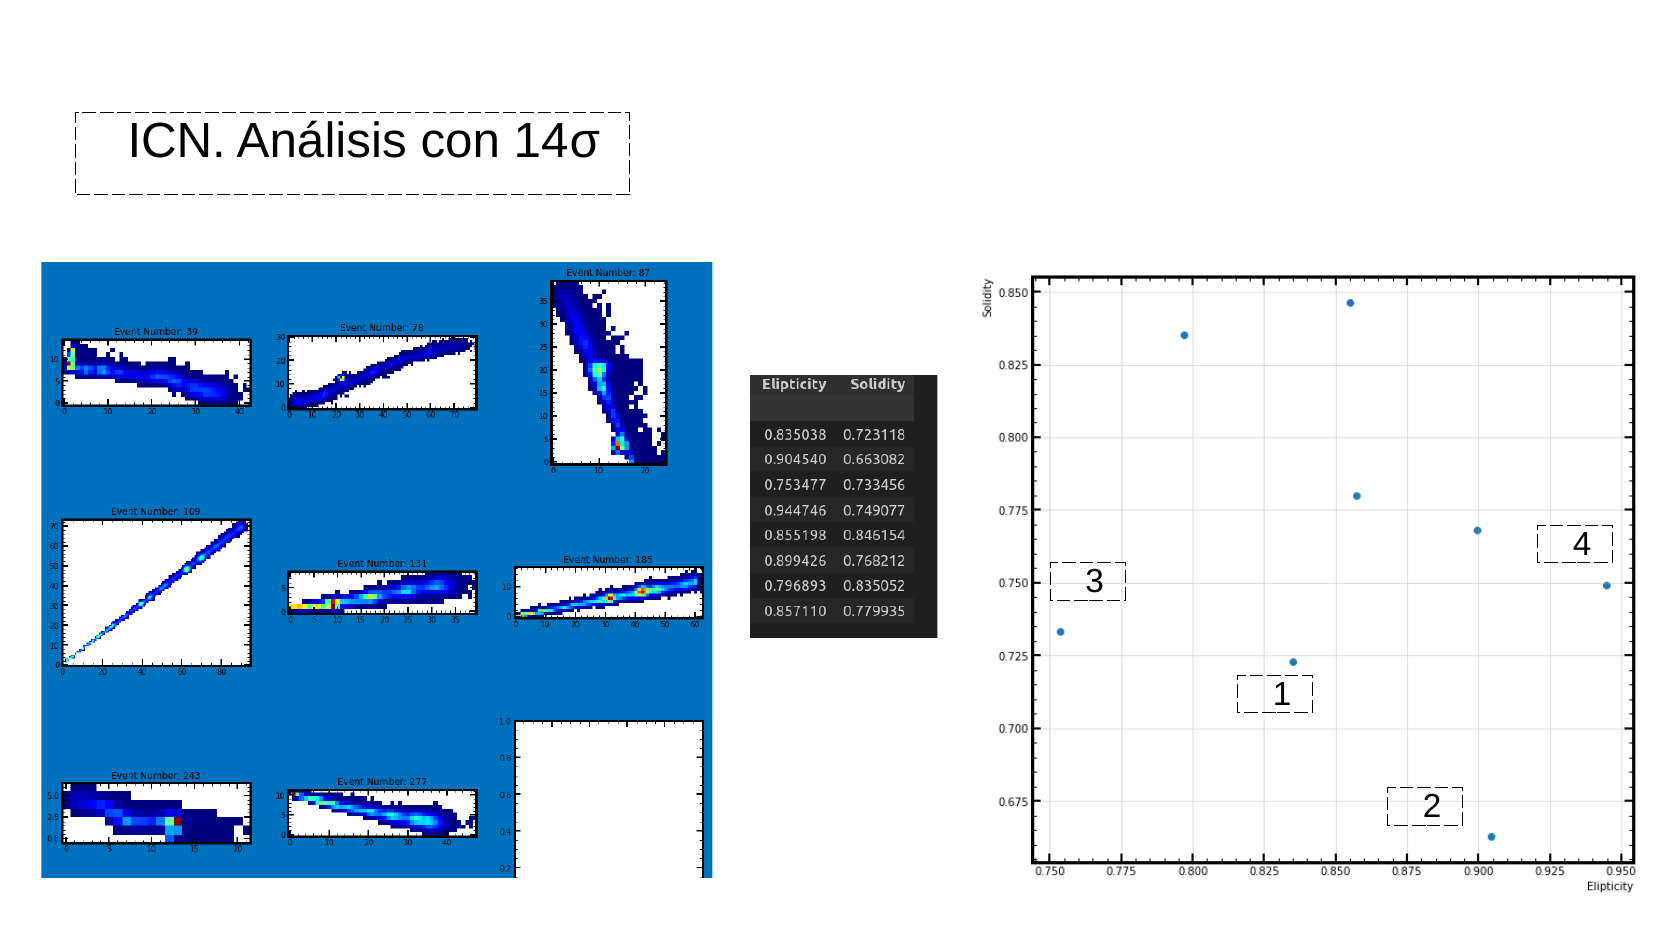

# ICN. Análisis con 14σ
4
3
1
2